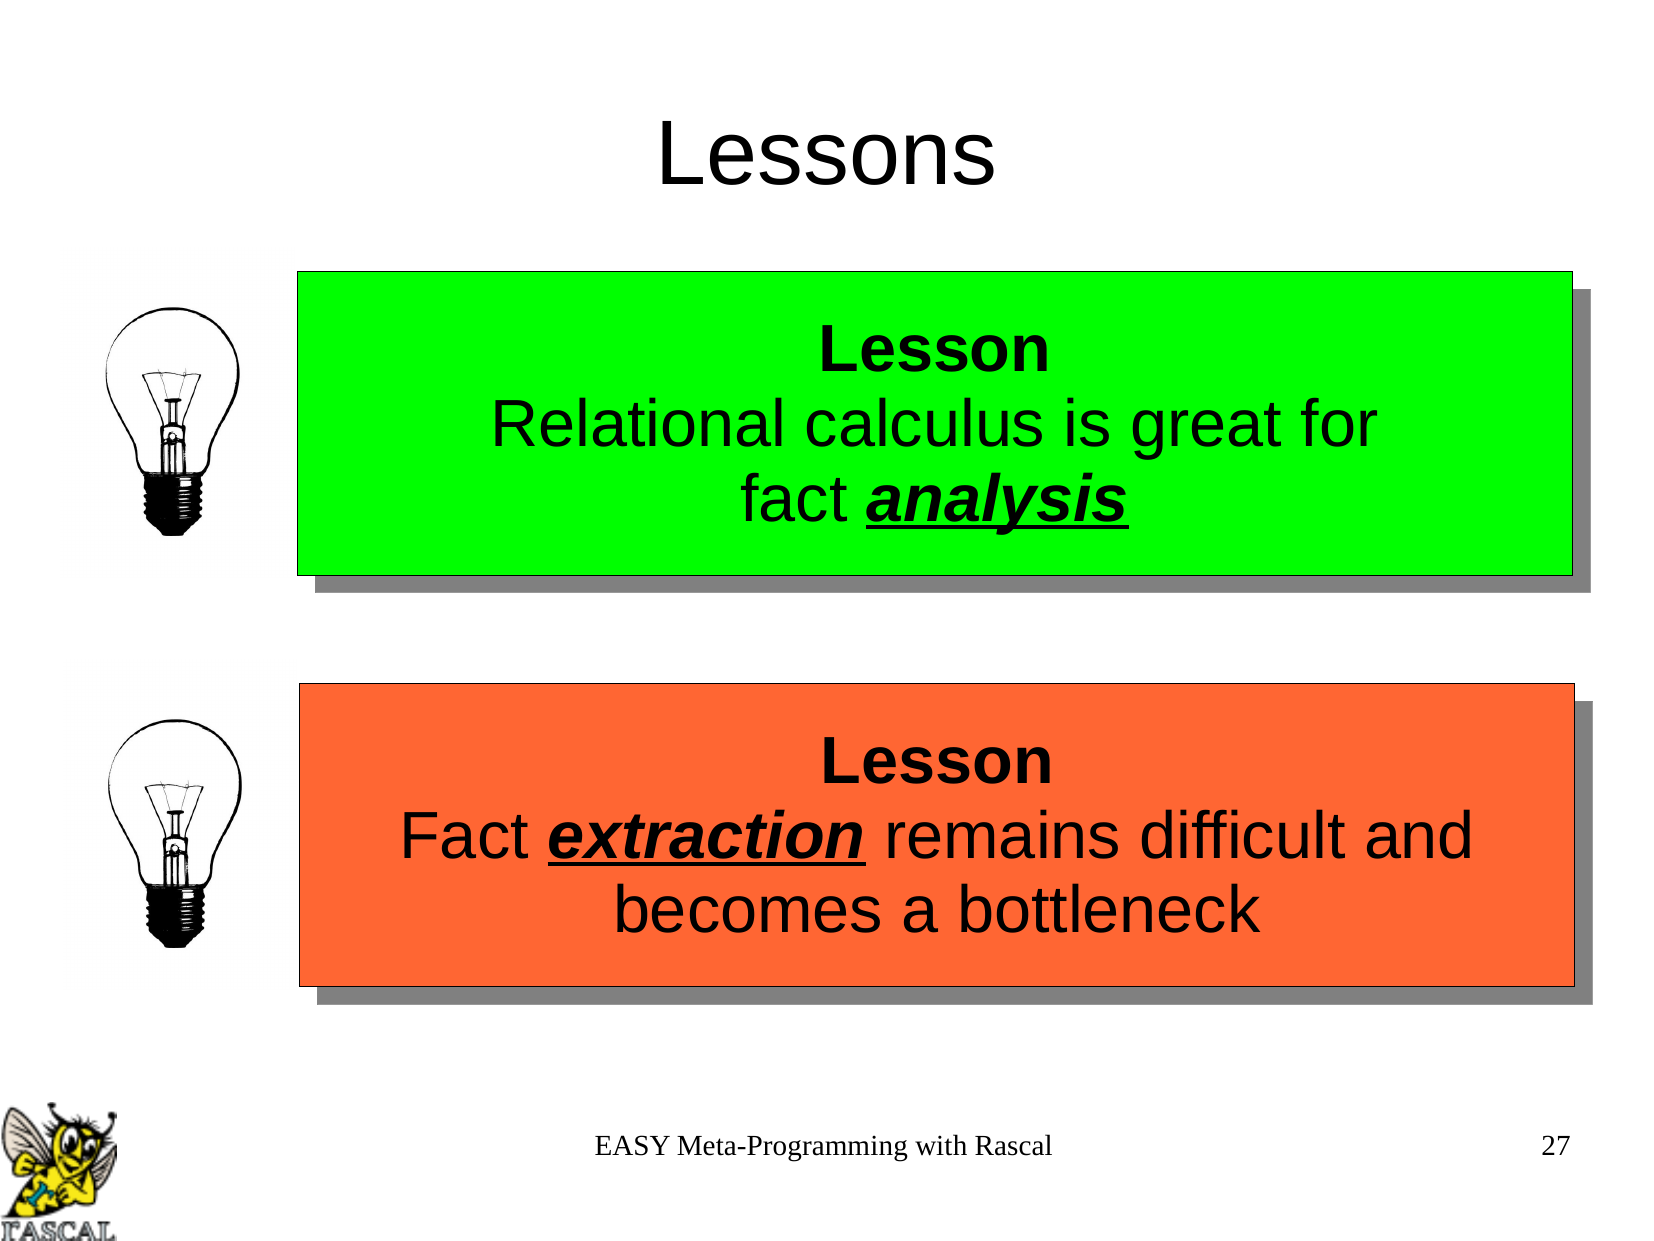

# Lessons
Lesson
Relational calculus is great for
fact analysis
Lesson
Fact extraction remains difficult and
becomes a bottleneck
27